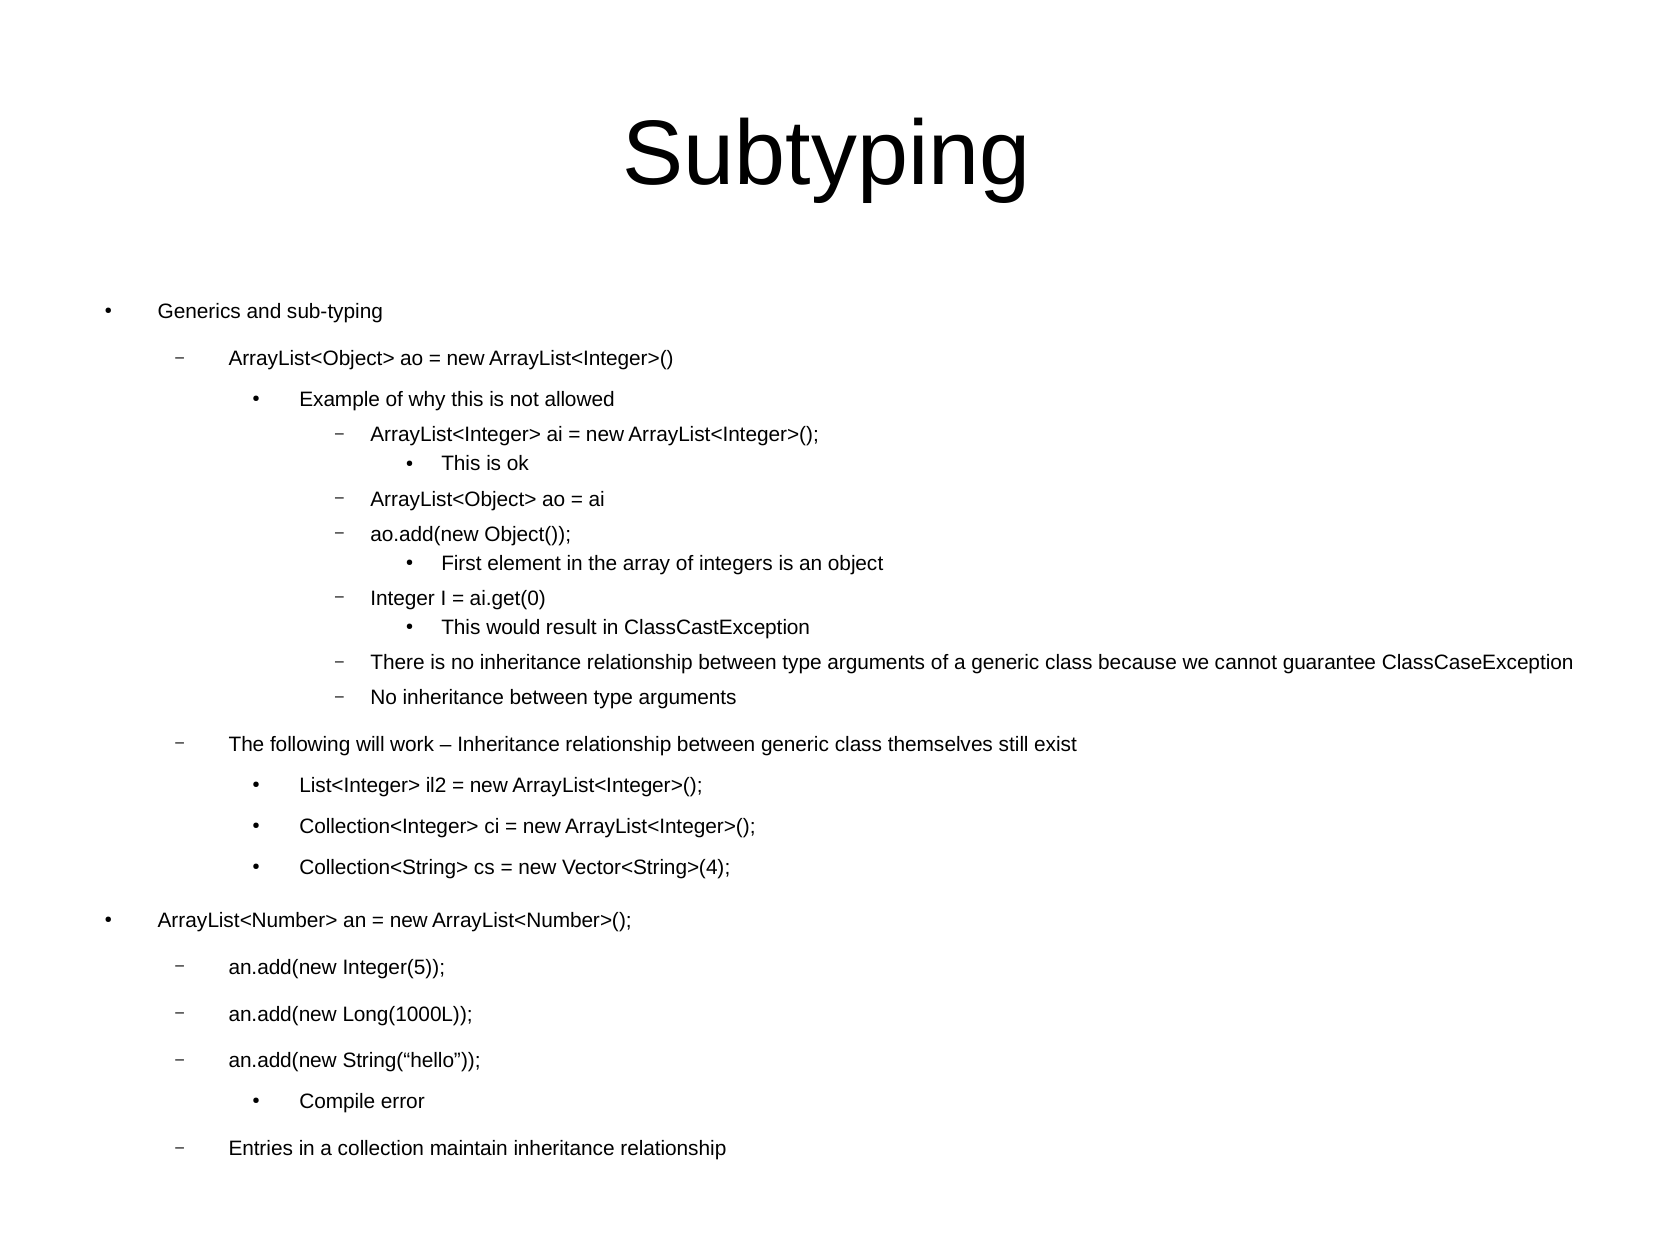

# Subtyping
Generics and sub-typing
ArrayList<Object> ao = new ArrayList<Integer>()
Example of why this is not allowed
ArrayList<Integer> ai = new ArrayList<Integer>();
This is ok
ArrayList<Object> ao = ai
ao.add(new Object());
First element in the array of integers is an object
Integer I = ai.get(0)
This would result in ClassCastException
There is no inheritance relationship between type arguments of a generic class because we cannot guarantee ClassCaseException
No inheritance between type arguments
The following will work – Inheritance relationship between generic class themselves still exist
List<Integer> il2 = new ArrayList<Integer>();
Collection<Integer> ci = new ArrayList<Integer>();
Collection<String> cs = new Vector<String>(4);
ArrayList<Number> an = new ArrayList<Number>();
an.add(new Integer(5));
an.add(new Long(1000L));
an.add(new String(“hello”));
Compile error
Entries in a collection maintain inheritance relationship